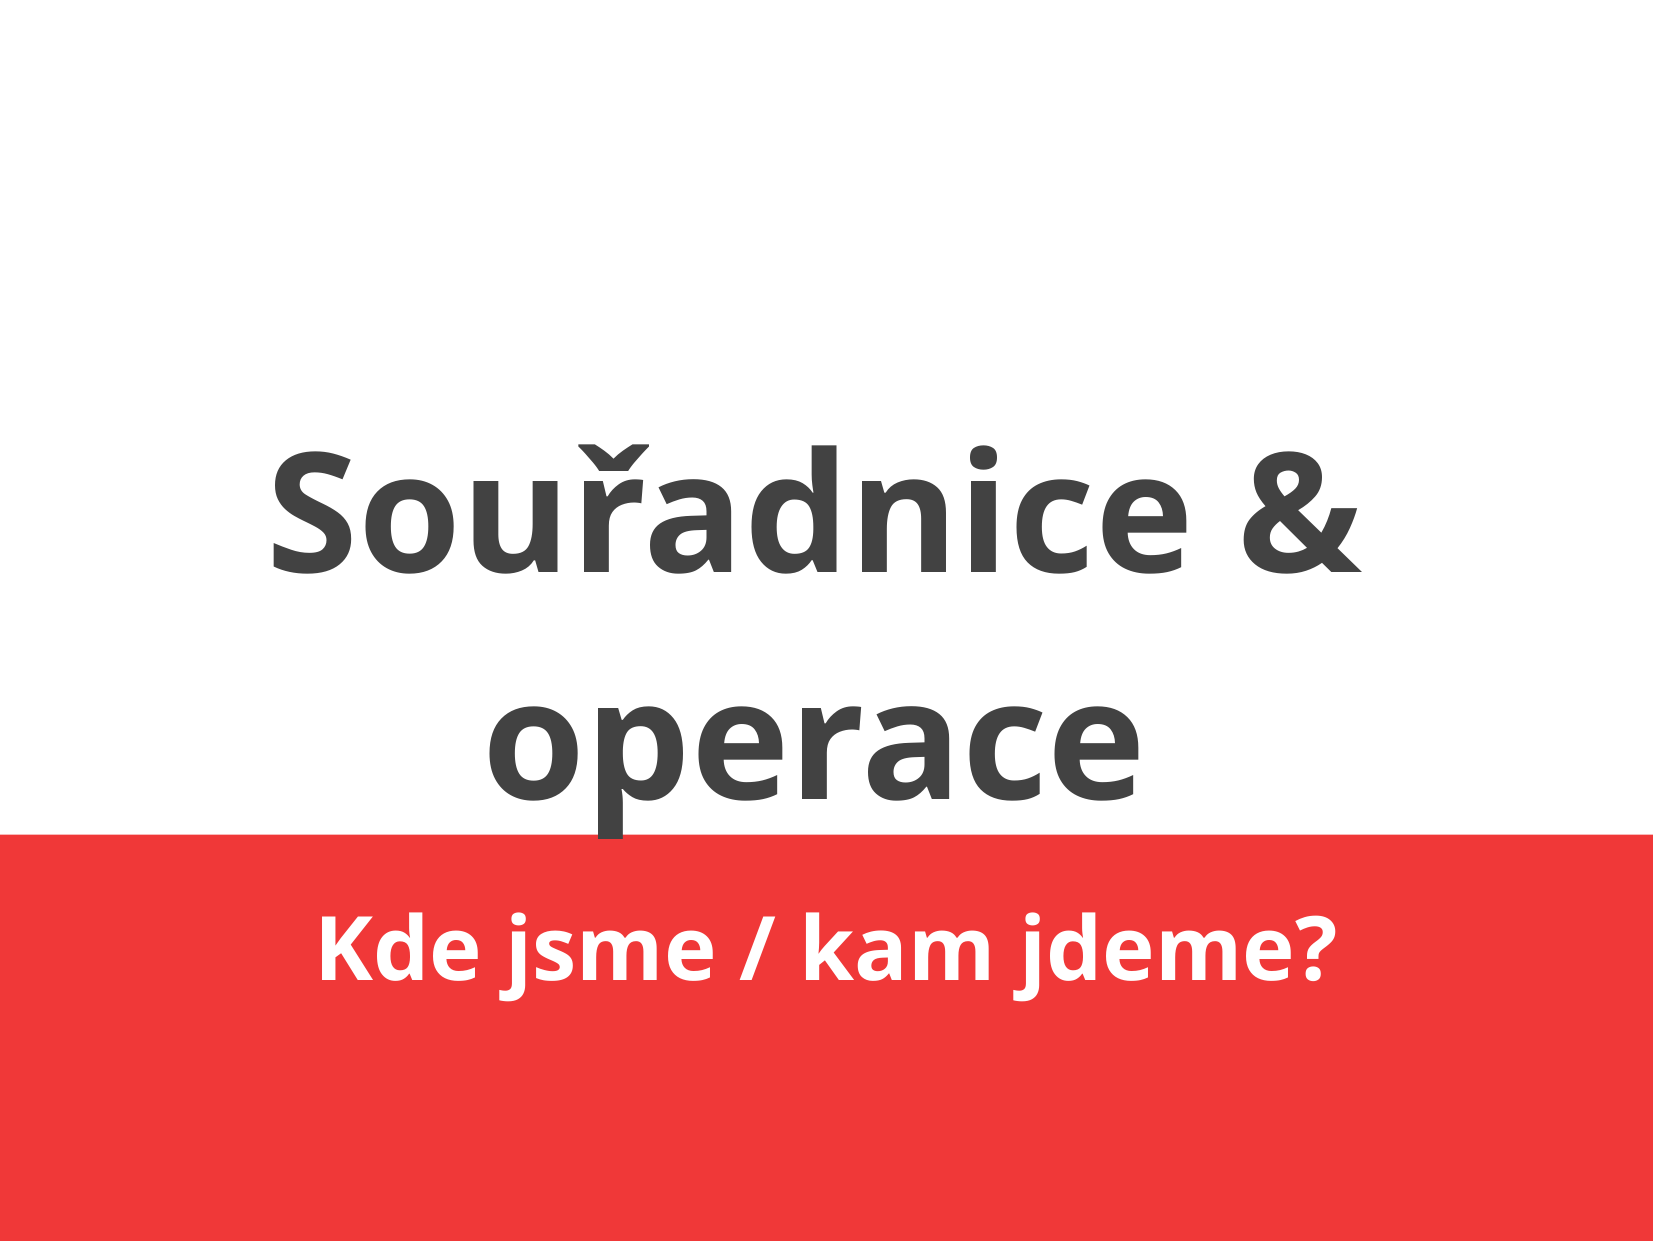

# Souřadnice & operace
Kde jsme / kam jdeme?